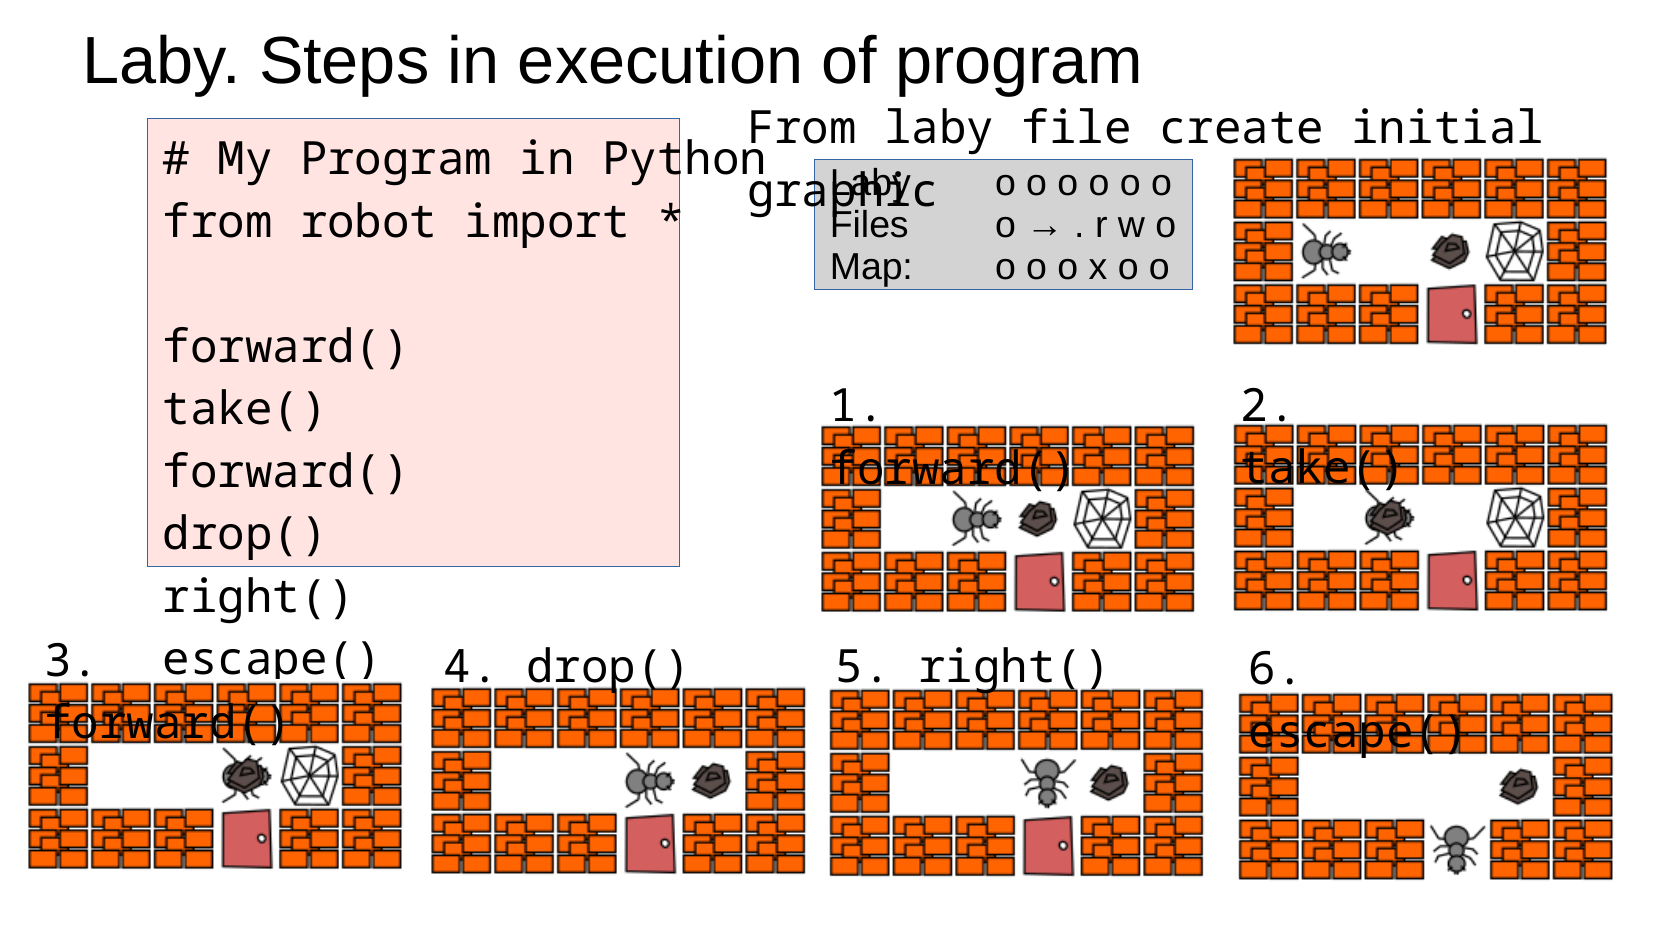

# Laby. Steps in execution of program
From laby file create initial graphic
# My Program in Python
from robot import *
forward()
take()
forward()
drop()
right()
escape()
o o o o o o
o → . r w o
o o o x o o
Laby
Files
Map:
2. take()
1. forward()
3. forward()
4. drop()
5. right()
6. escape()